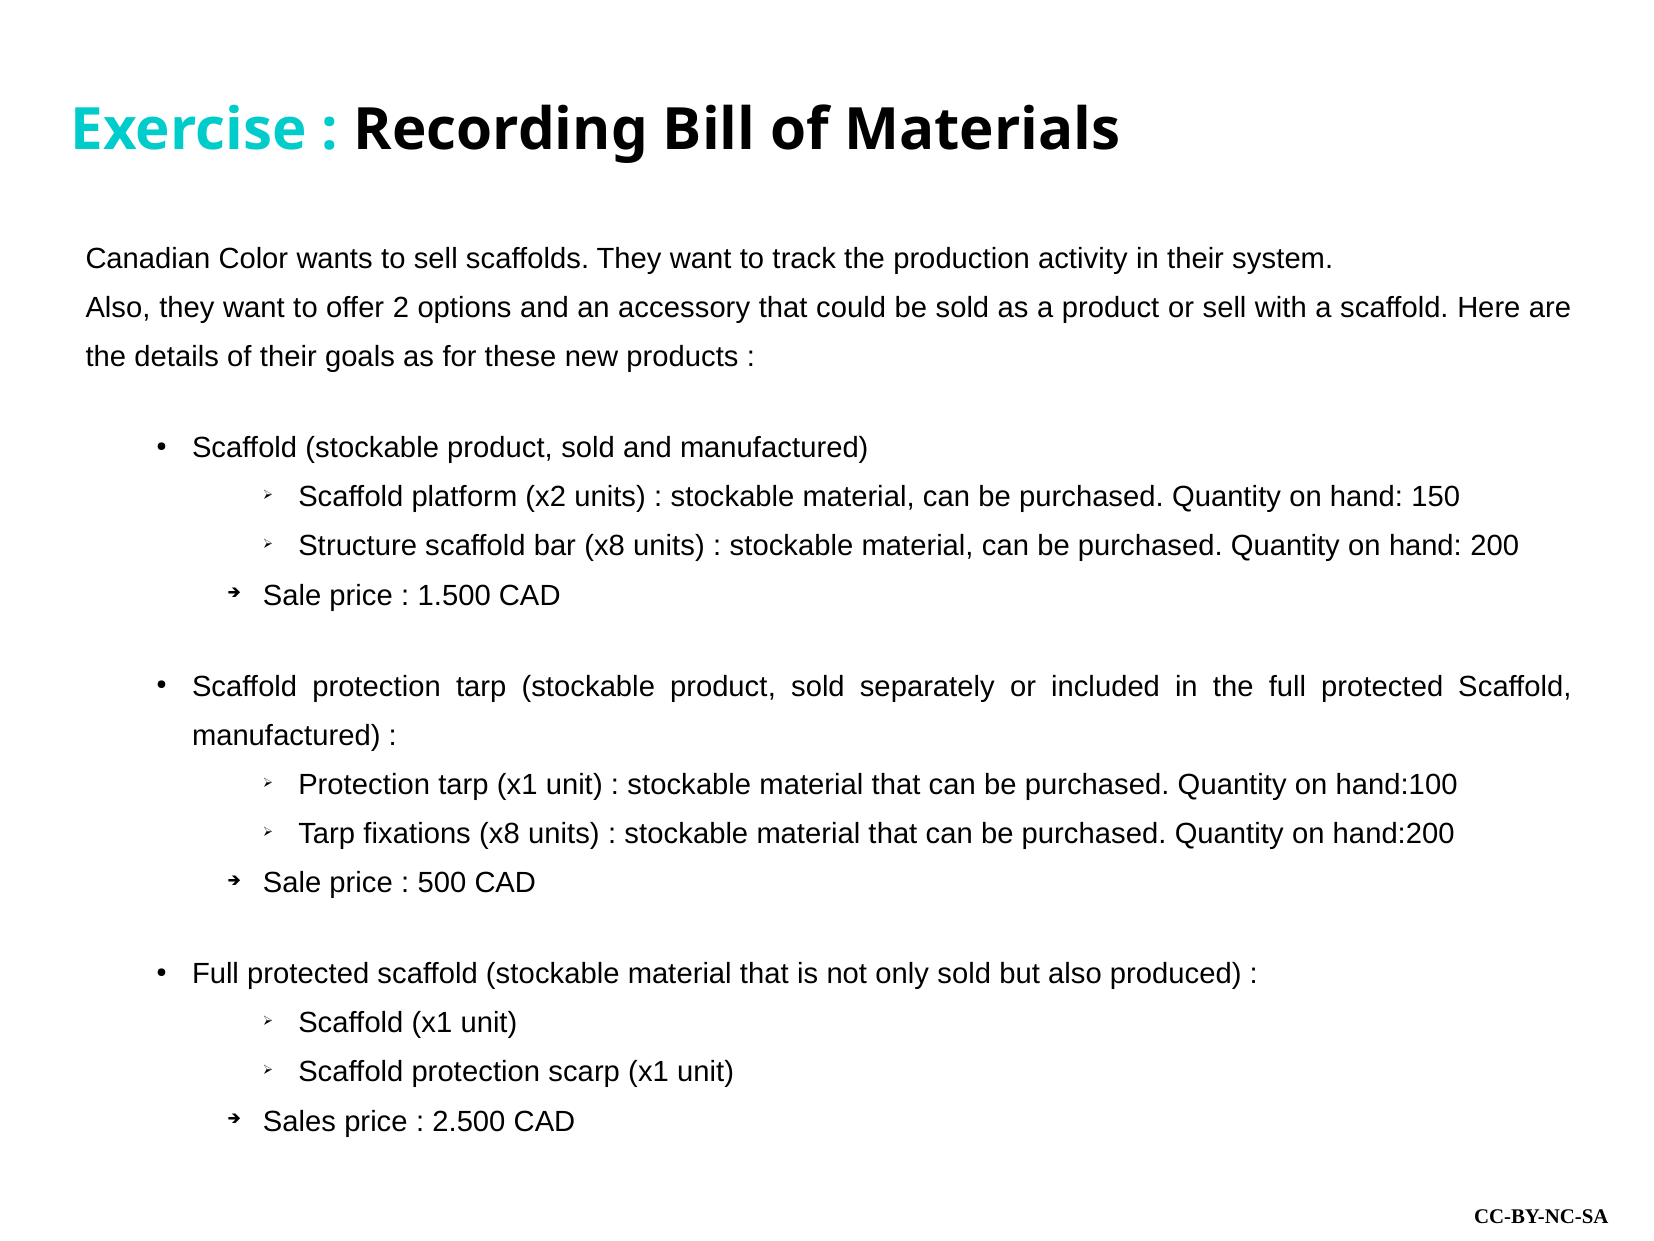

# Exercise : Recording Bill of Materials
Canadian Color wants to sell scaffolds. They want to track the production activity in their system.
Also, they want to offer 2 options and an accessory that could be sold as a product or sell with a scaffold. Here are the details of their goals as for these new products :
Scaffold (stockable product, sold and manufactured)
Scaffold platform (x2 units) : stockable material, can be purchased. Quantity on hand: 150
Structure scaffold bar (x8 units) : stockable material, can be purchased. Quantity on hand: 200
Sale price : 1.500 CAD
Scaffold protection tarp (stockable product, sold separately or included in the full protected Scaffold, manufactured) :
Protection tarp (x1 unit) : stockable material that can be purchased. Quantity on hand:100
Tarp fixations (x8 units) : stockable material that can be purchased. Quantity on hand:200
Sale price : 500 CAD
Full protected scaffold (stockable material that is not only sold but also produced) :
Scaffold (x1 unit)
Scaffold protection scarp (x1 unit)
Sales price : 2.500 CAD